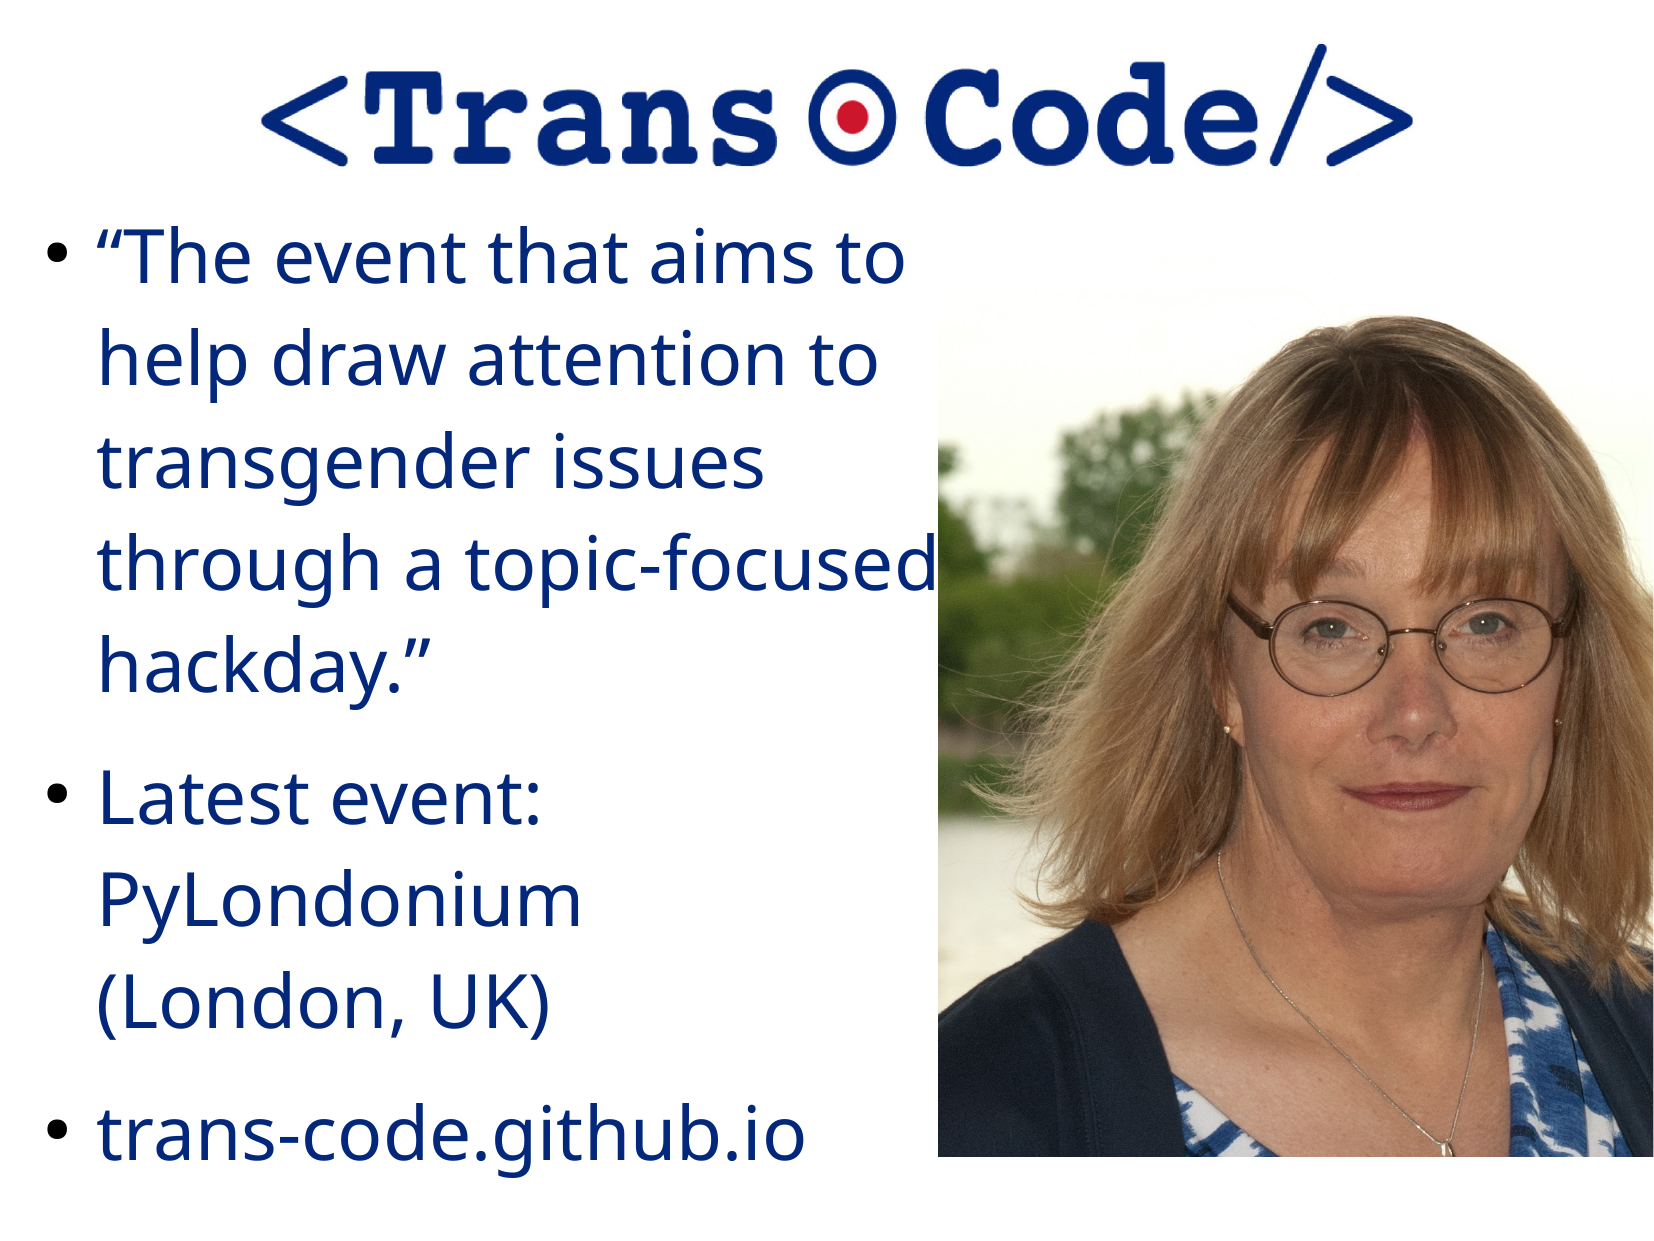

# “The event that aims to help draw attention to transgender issues through a topic-focused hackday.”
Latest event: PyLondonium
(London, UK)
trans-code.github.io